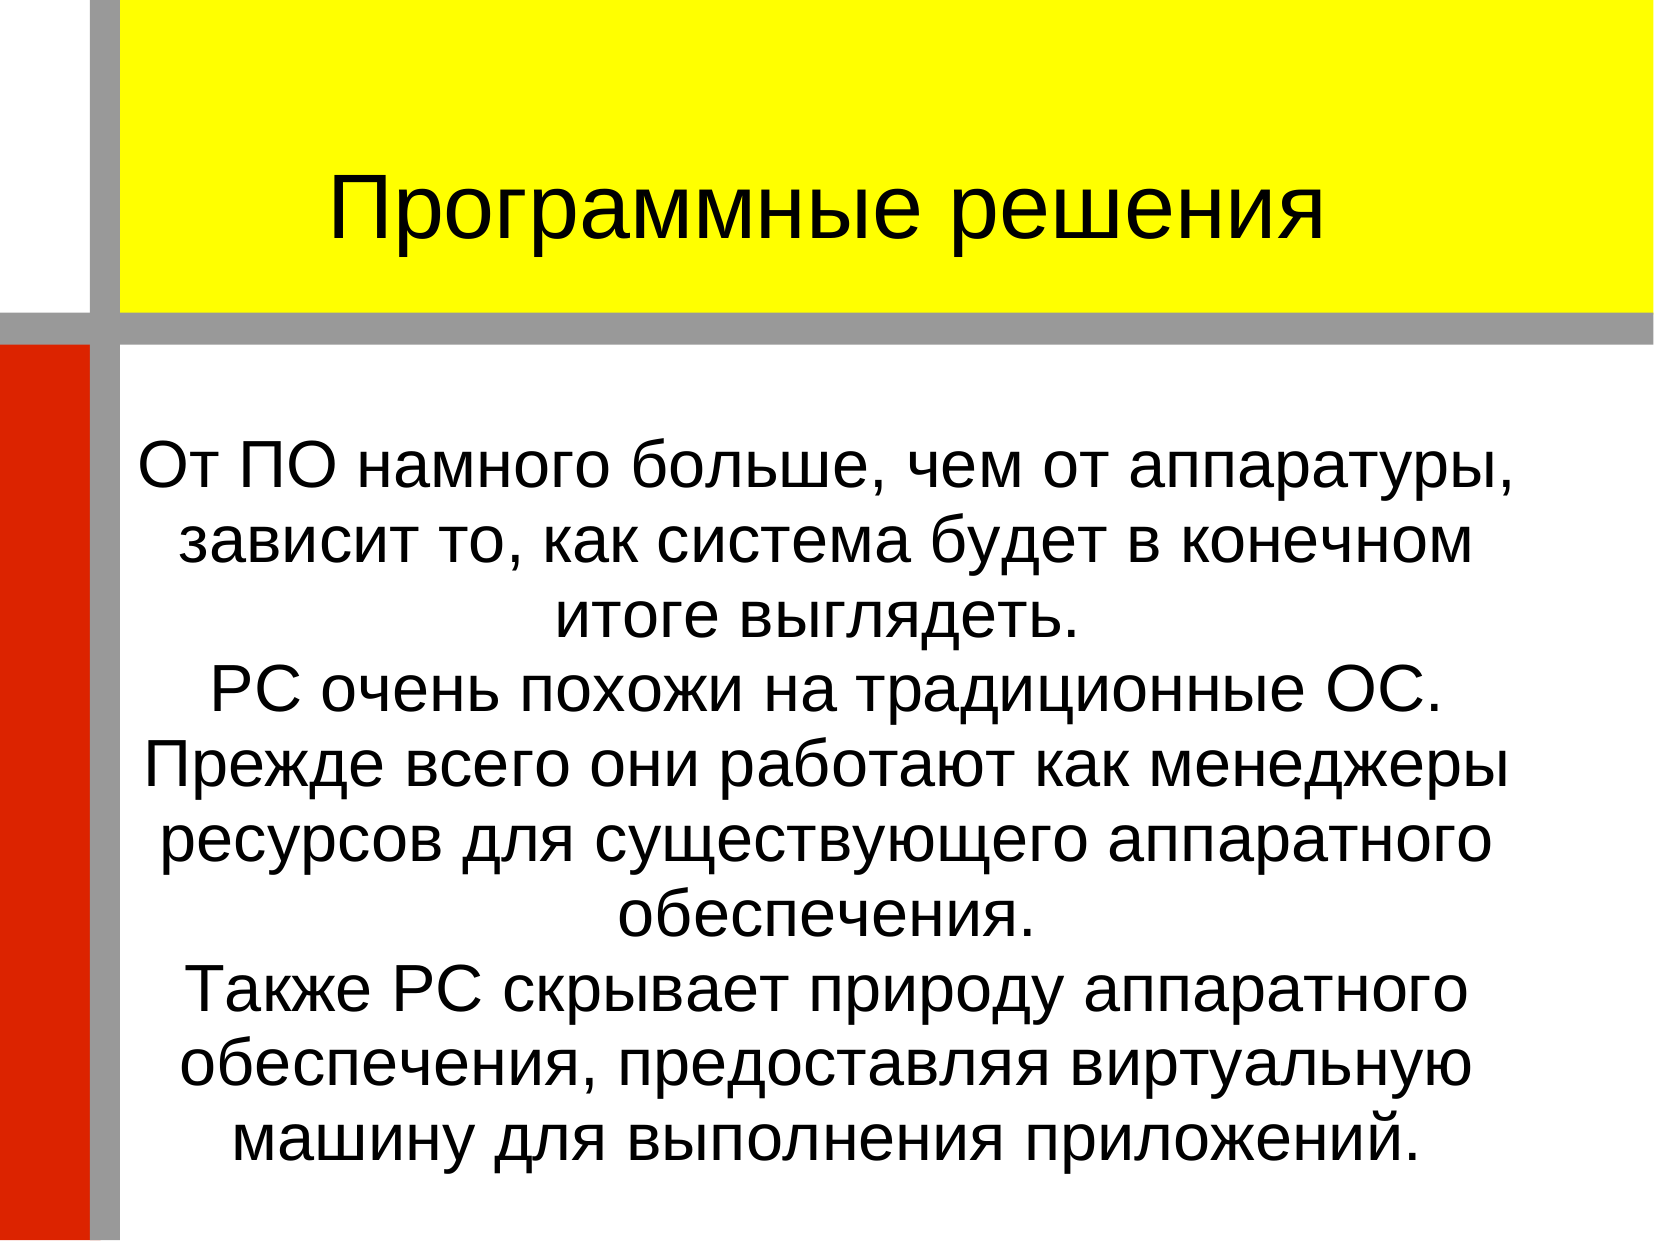

# Программные решения
От ПО намного больше, чем от аппаратуры, зависит то, как система будет в конечном итоге выглядеть.
РС очень похожи на традиционные ОС.
Прежде всего они работают как менеджеры ресурсов для существующего аппаратного обеспечения.
Также РС скрывает природу аппаратного обеспечения, предоставляя виртуальную машину для выполнения приложений.